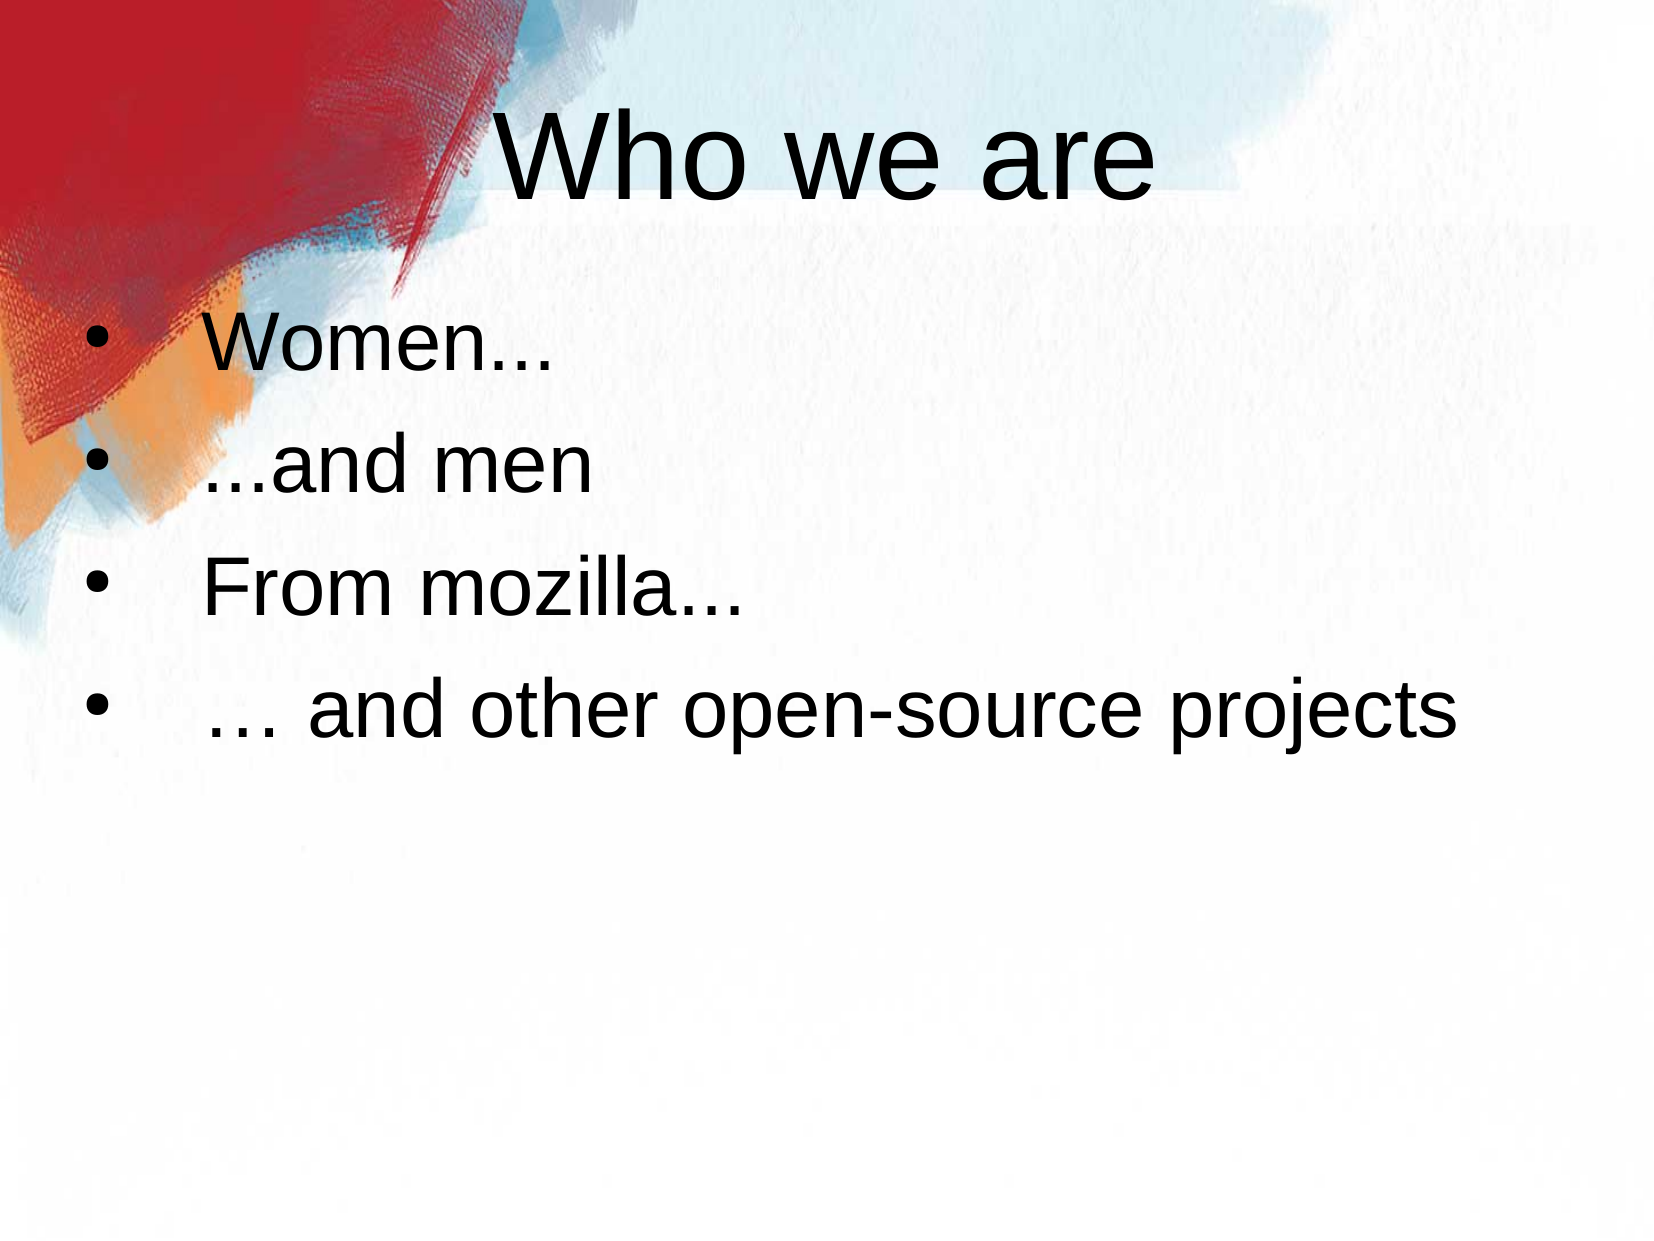

# Who we are
	Women...
	...and men
 	From mozilla...
	… and other open-source projects